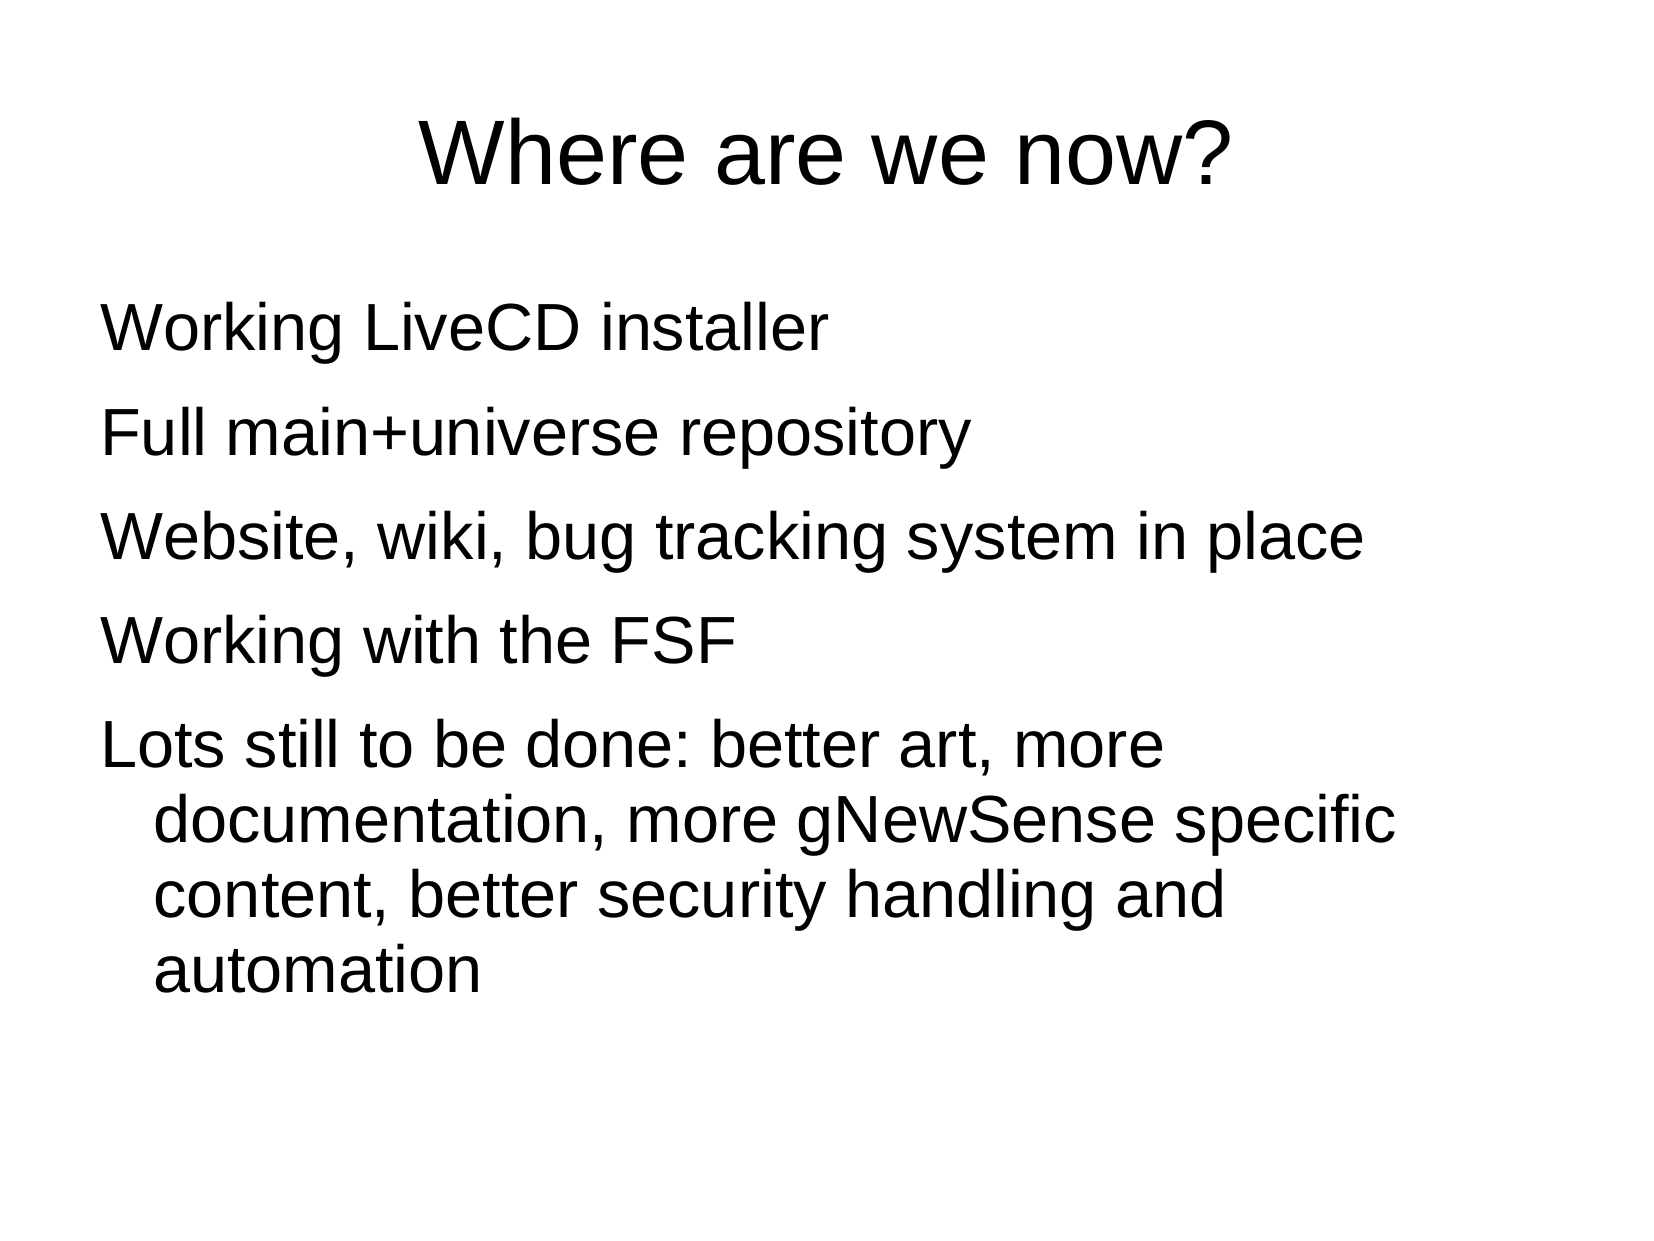

# Where are we now?
Working LiveCD installer
Full main+universe repository
Website, wiki, bug tracking system in place
Working with the FSF
Lots still to be done: better art, more documentation, more gNewSense specific content, better security handling and automation